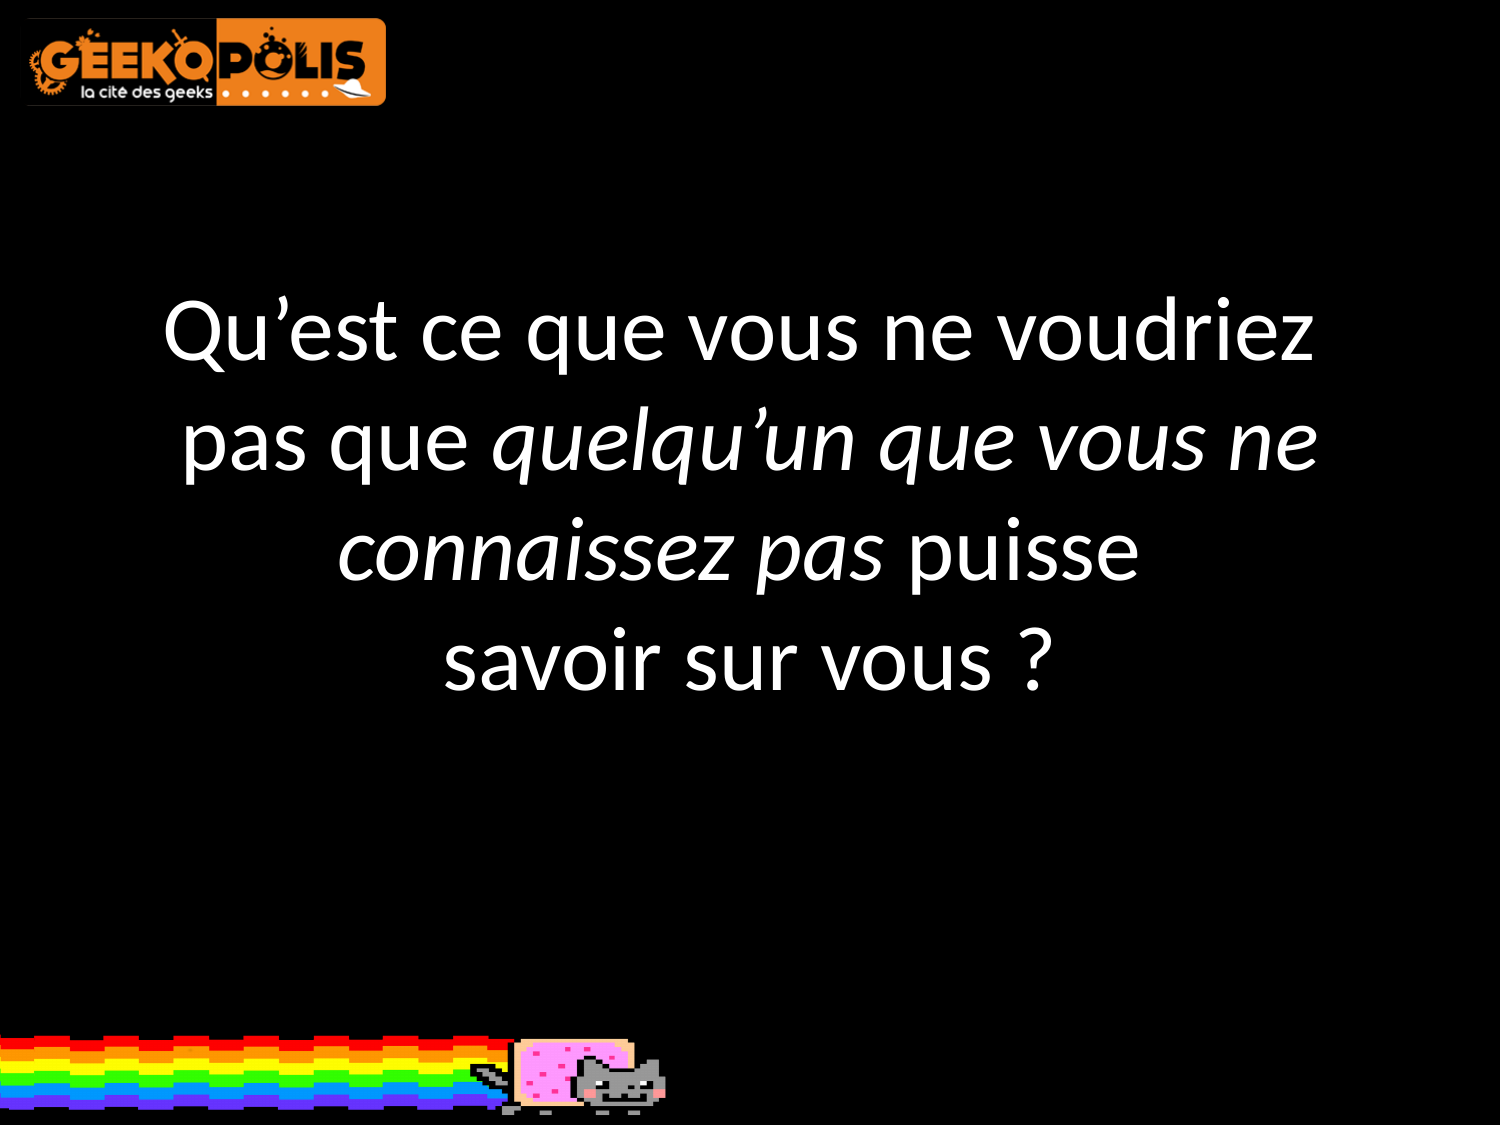

Qu’est ce que vous ne voudriez
pas que quelqu’un que vous ne connaissez pas puisse
savoir sur vous ?